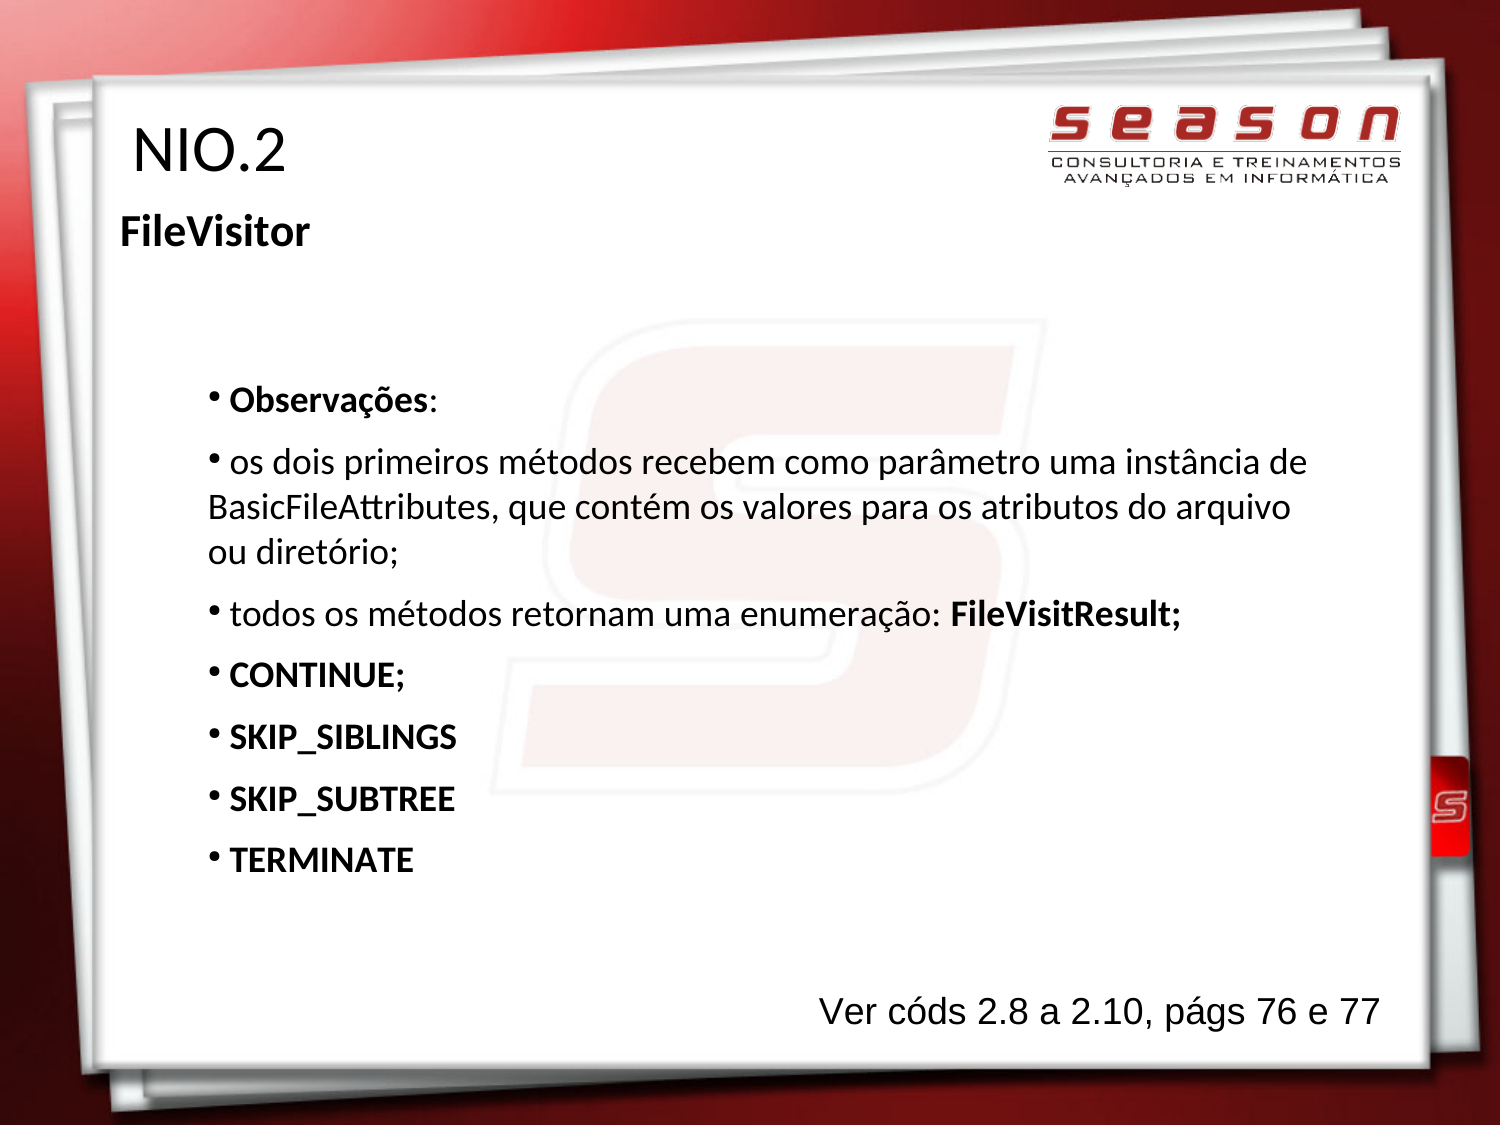

# NIO.2
FileVisitor
 Observações:
 os dois primeiros métodos recebem como parâmetro uma instância de BasicFileAttributes, que contém os valores para os atributos do arquivo ou diretório;
 todos os métodos retornam uma enumeração: FileVisitResult;
 CONTINUE;
 SKIP_SIBLINGS
 SKIP_SUBTREE
 TERMINATE
Ver códs 2.8 a 2.10, págs 76 e 77